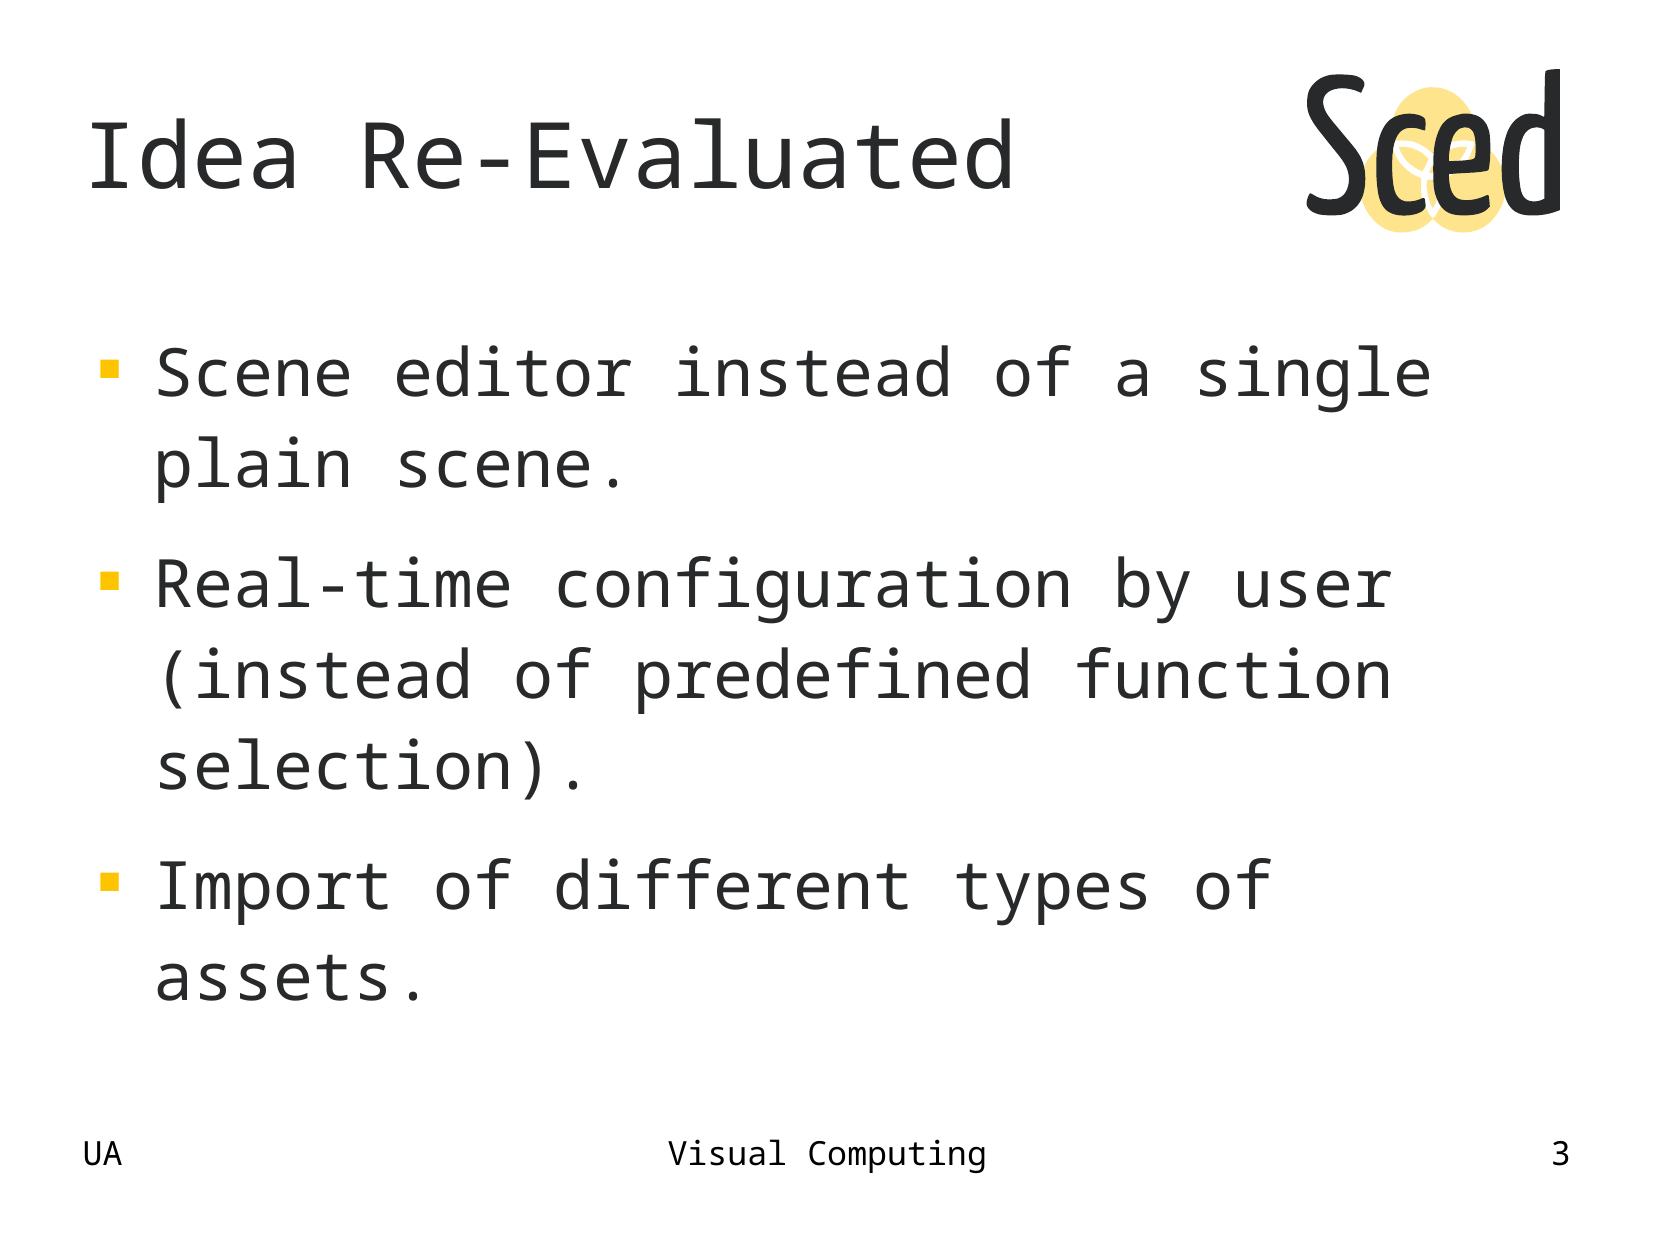

# Idea Re-Evaluated
Scene editor instead of a single plain scene.
Real-time configuration by user (instead of predefined function selection).
Import of different types of assets.
UA
Visual Computing
3